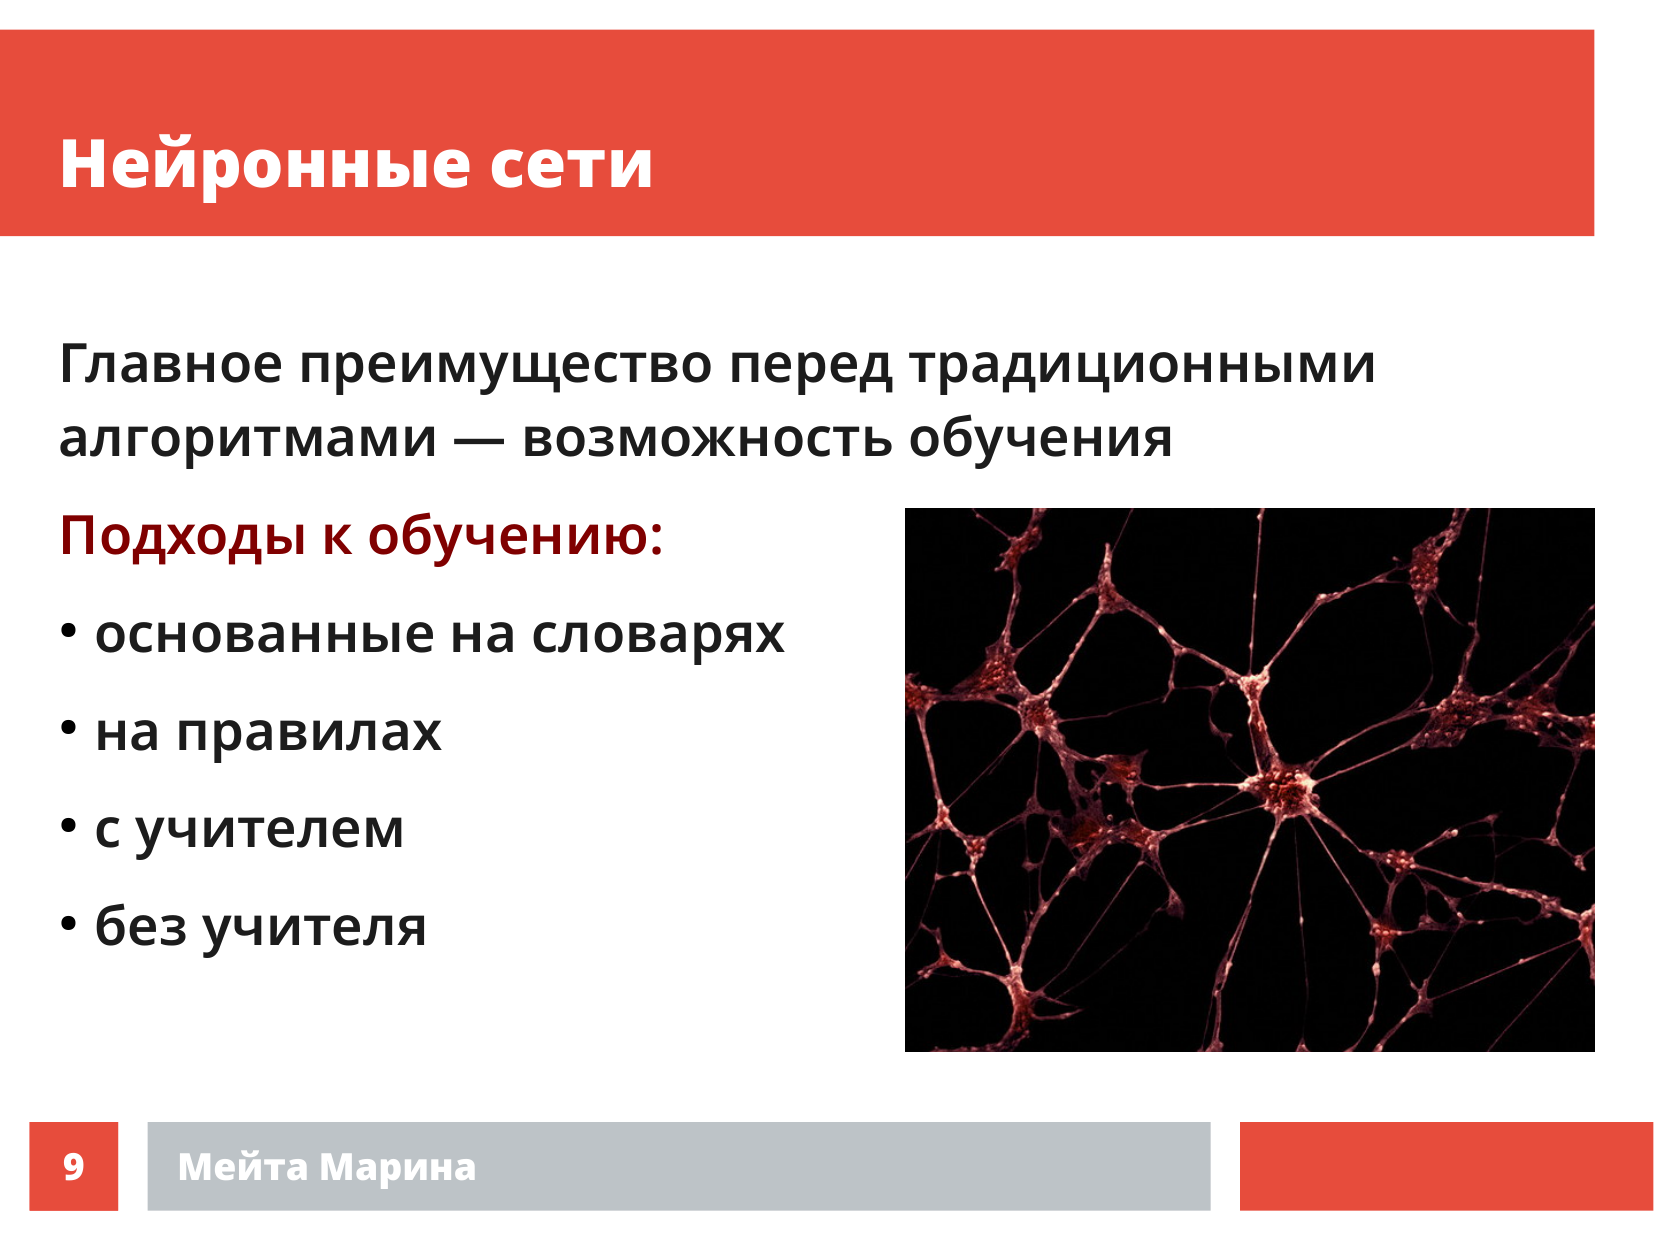

# Нейронные сети
Главное преимущество перед традиционными алгоритмами — возможность обучения
Подходы к обучению:
основанные на словарях
на правилах
с учителем
без учителя
9
Мейта Марина